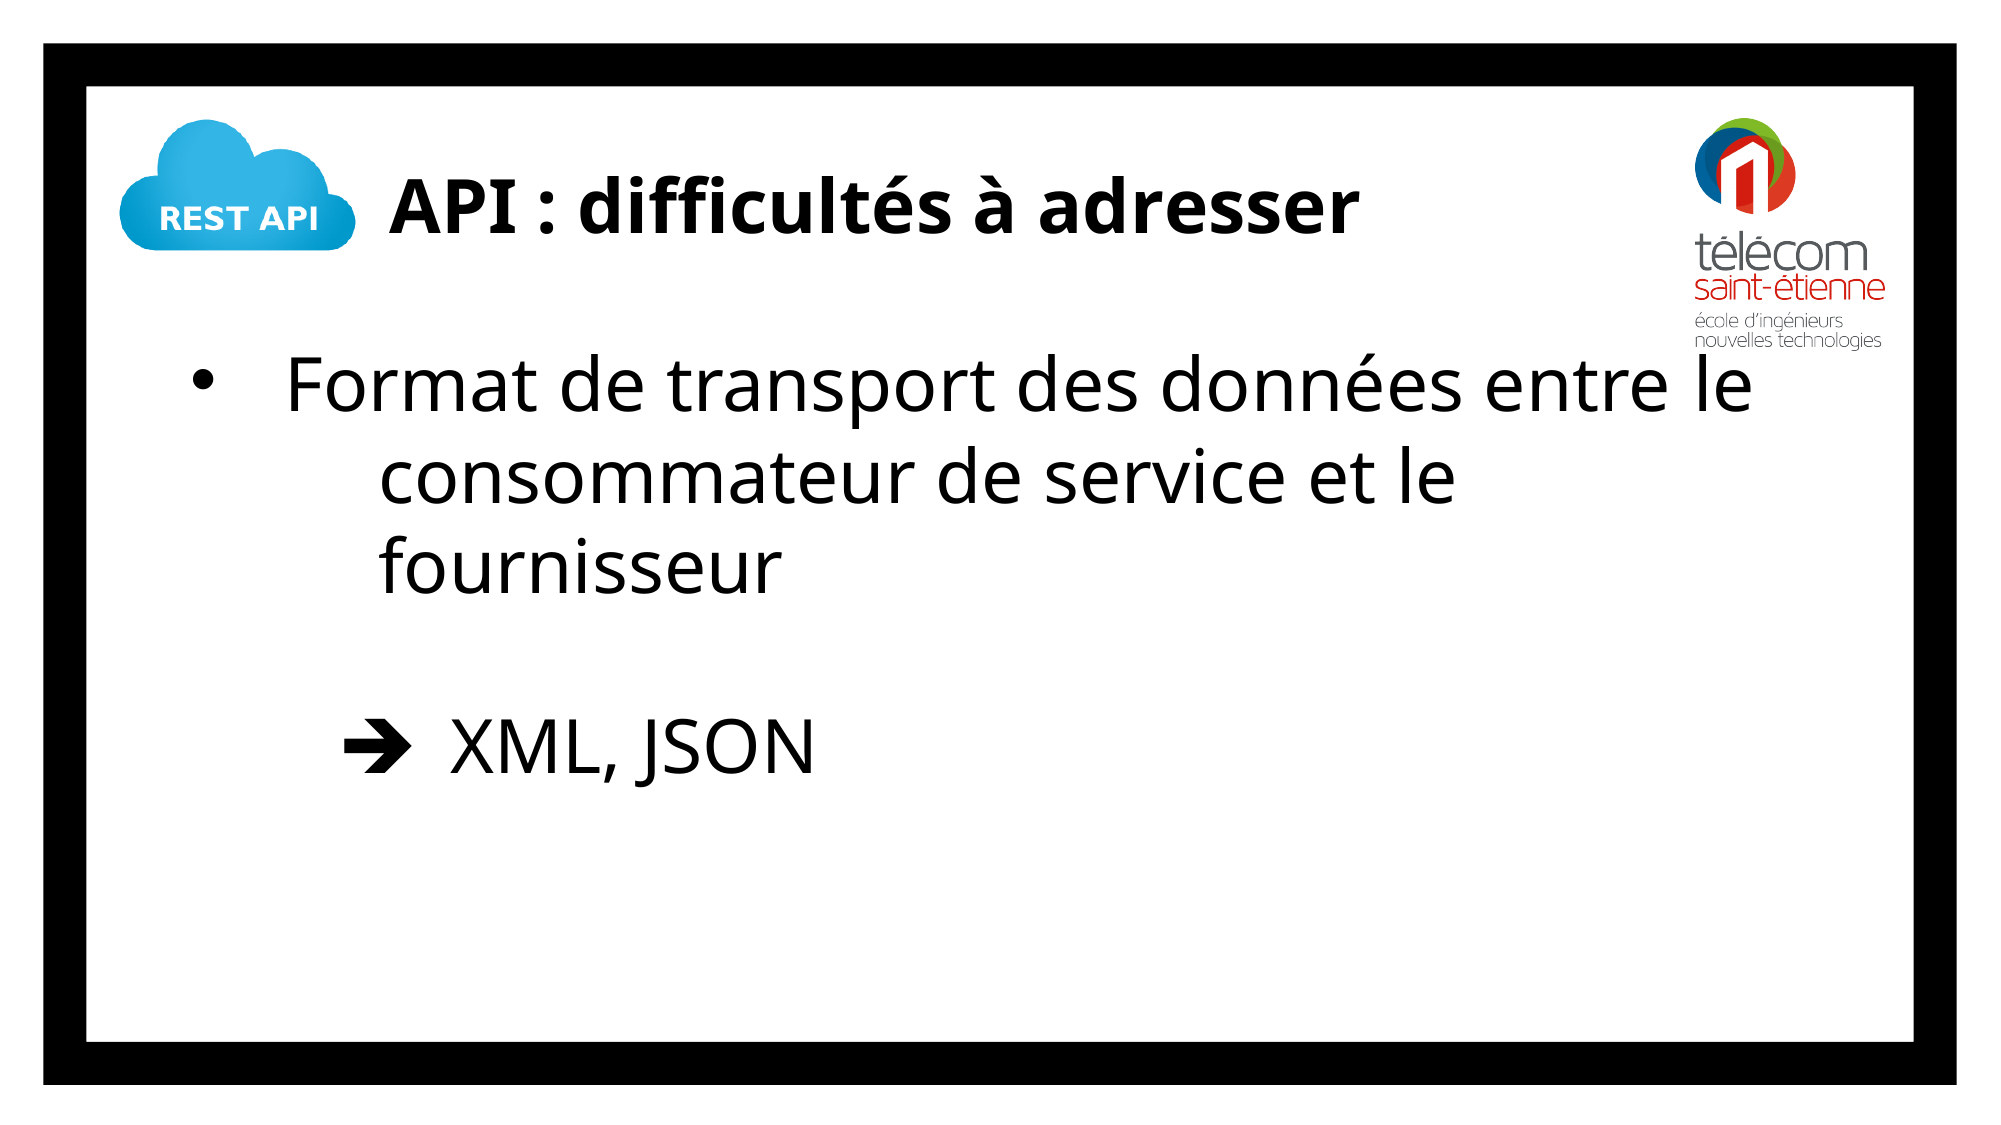

# API : difficultés à adresser
Format de transport des données entre le consommateur de service et le fournisseur
		 XML, JSON